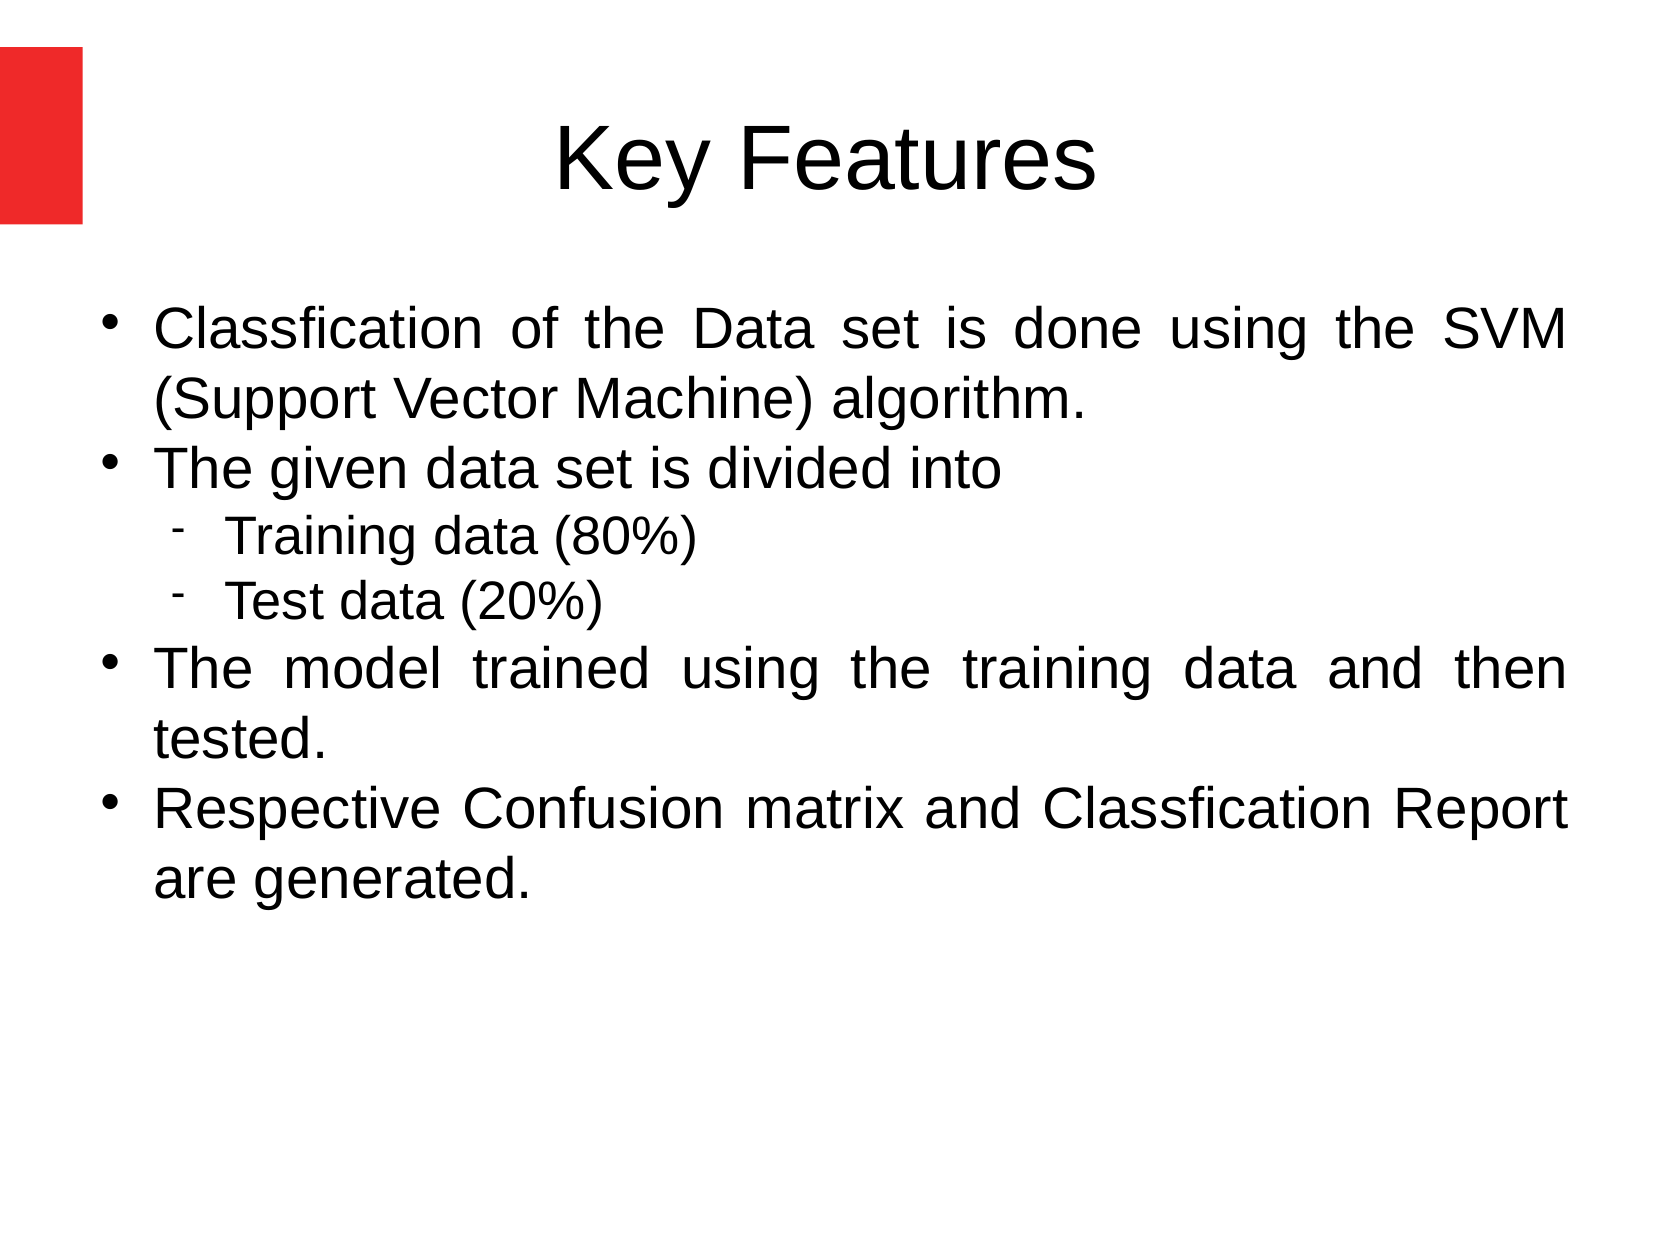

Key Features
Classfication of the Data set is done using the SVM (Support Vector Machine) algorithm.
The given data set is divided into
Training data (80%)
Test data (20%)
The model trained using the training data and then tested.
Respective Confusion matrix and Classfication Report are generated.